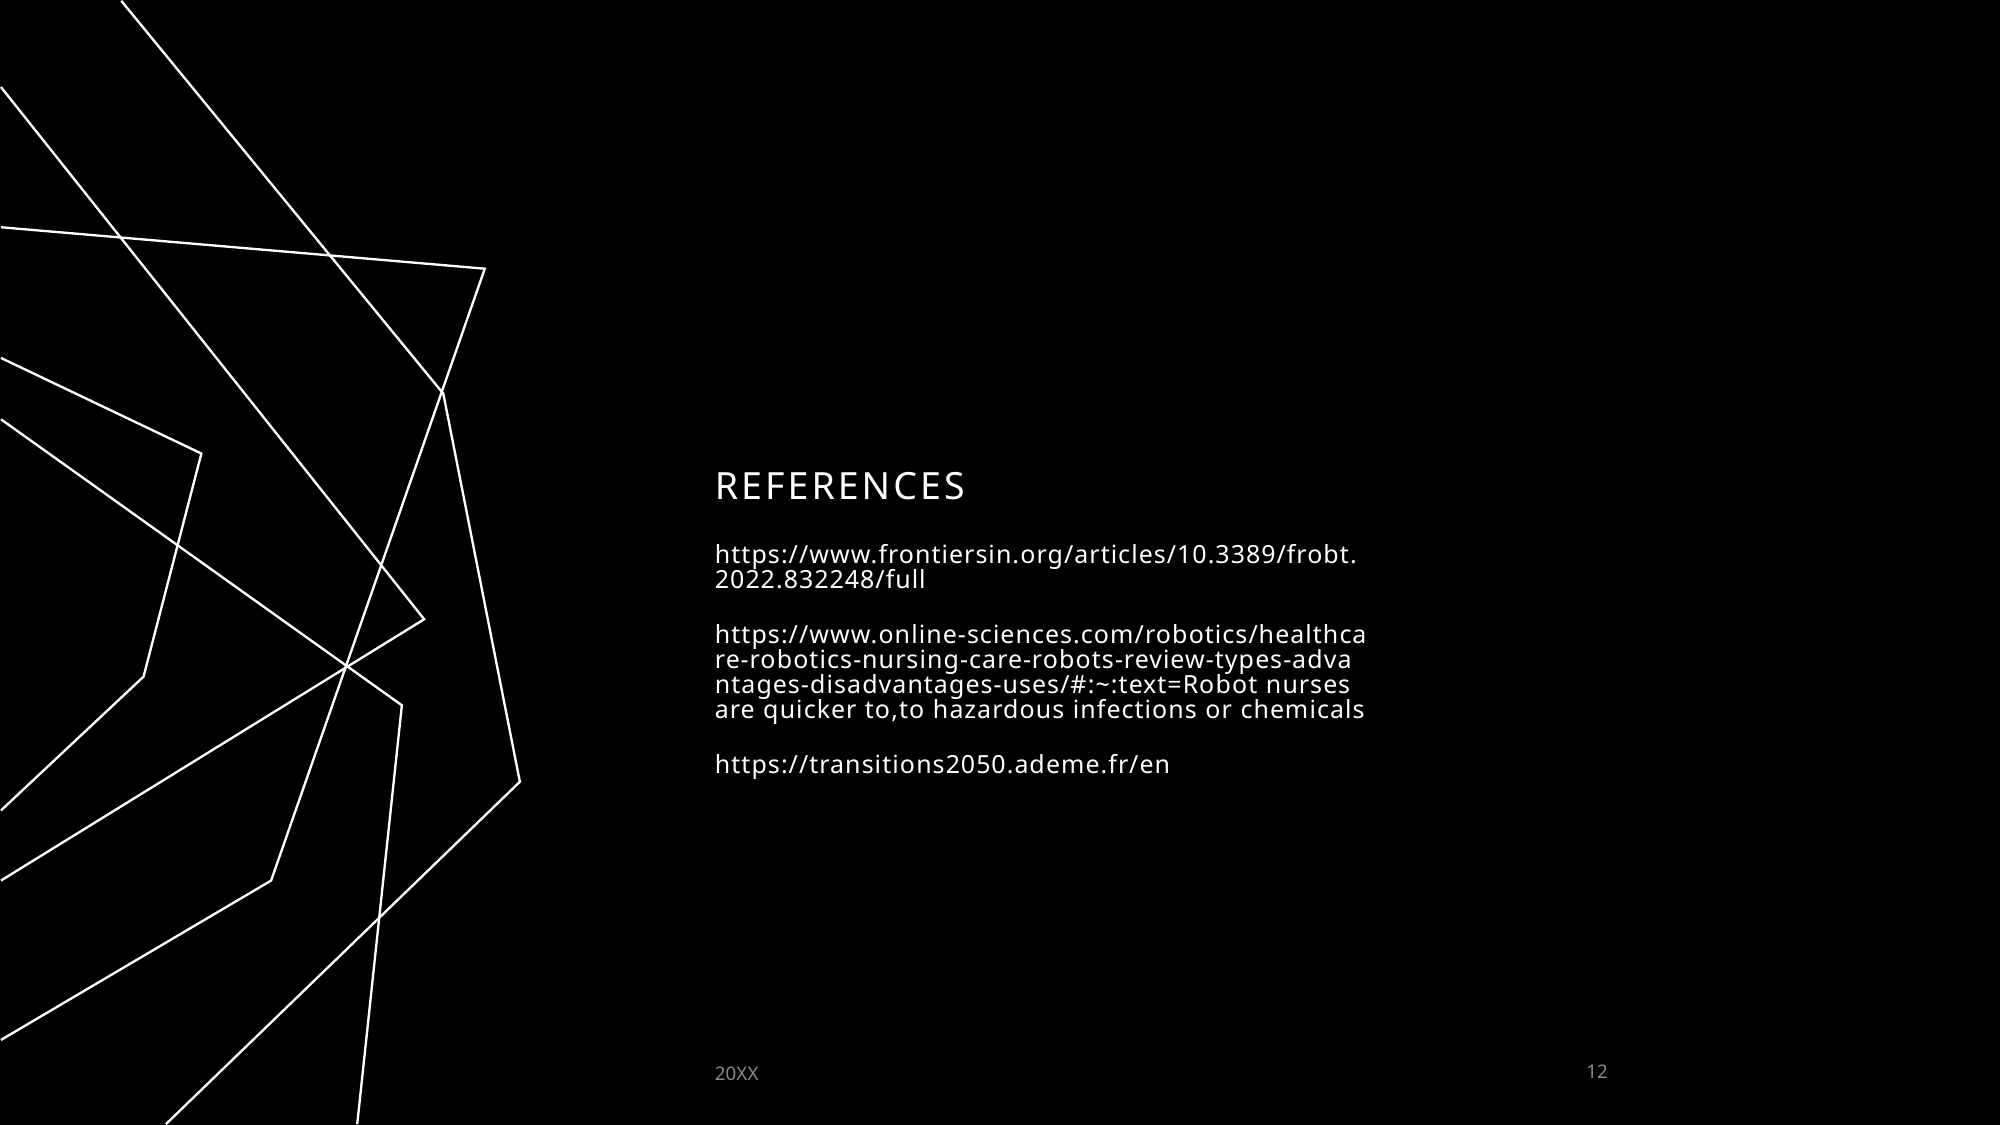

# References
https://www.frontiersin.org/articles/10.3389/frobt.2022.832248/full
https://www.online-sciences.com/robotics/healthcare-robotics-nursing-care-robots-review-types-advantages-disadvantages-uses/#:~:text=Robot nurses are quicker to,to hazardous infections or chemicals
https://transitions2050.ademe.fr/en
20XX